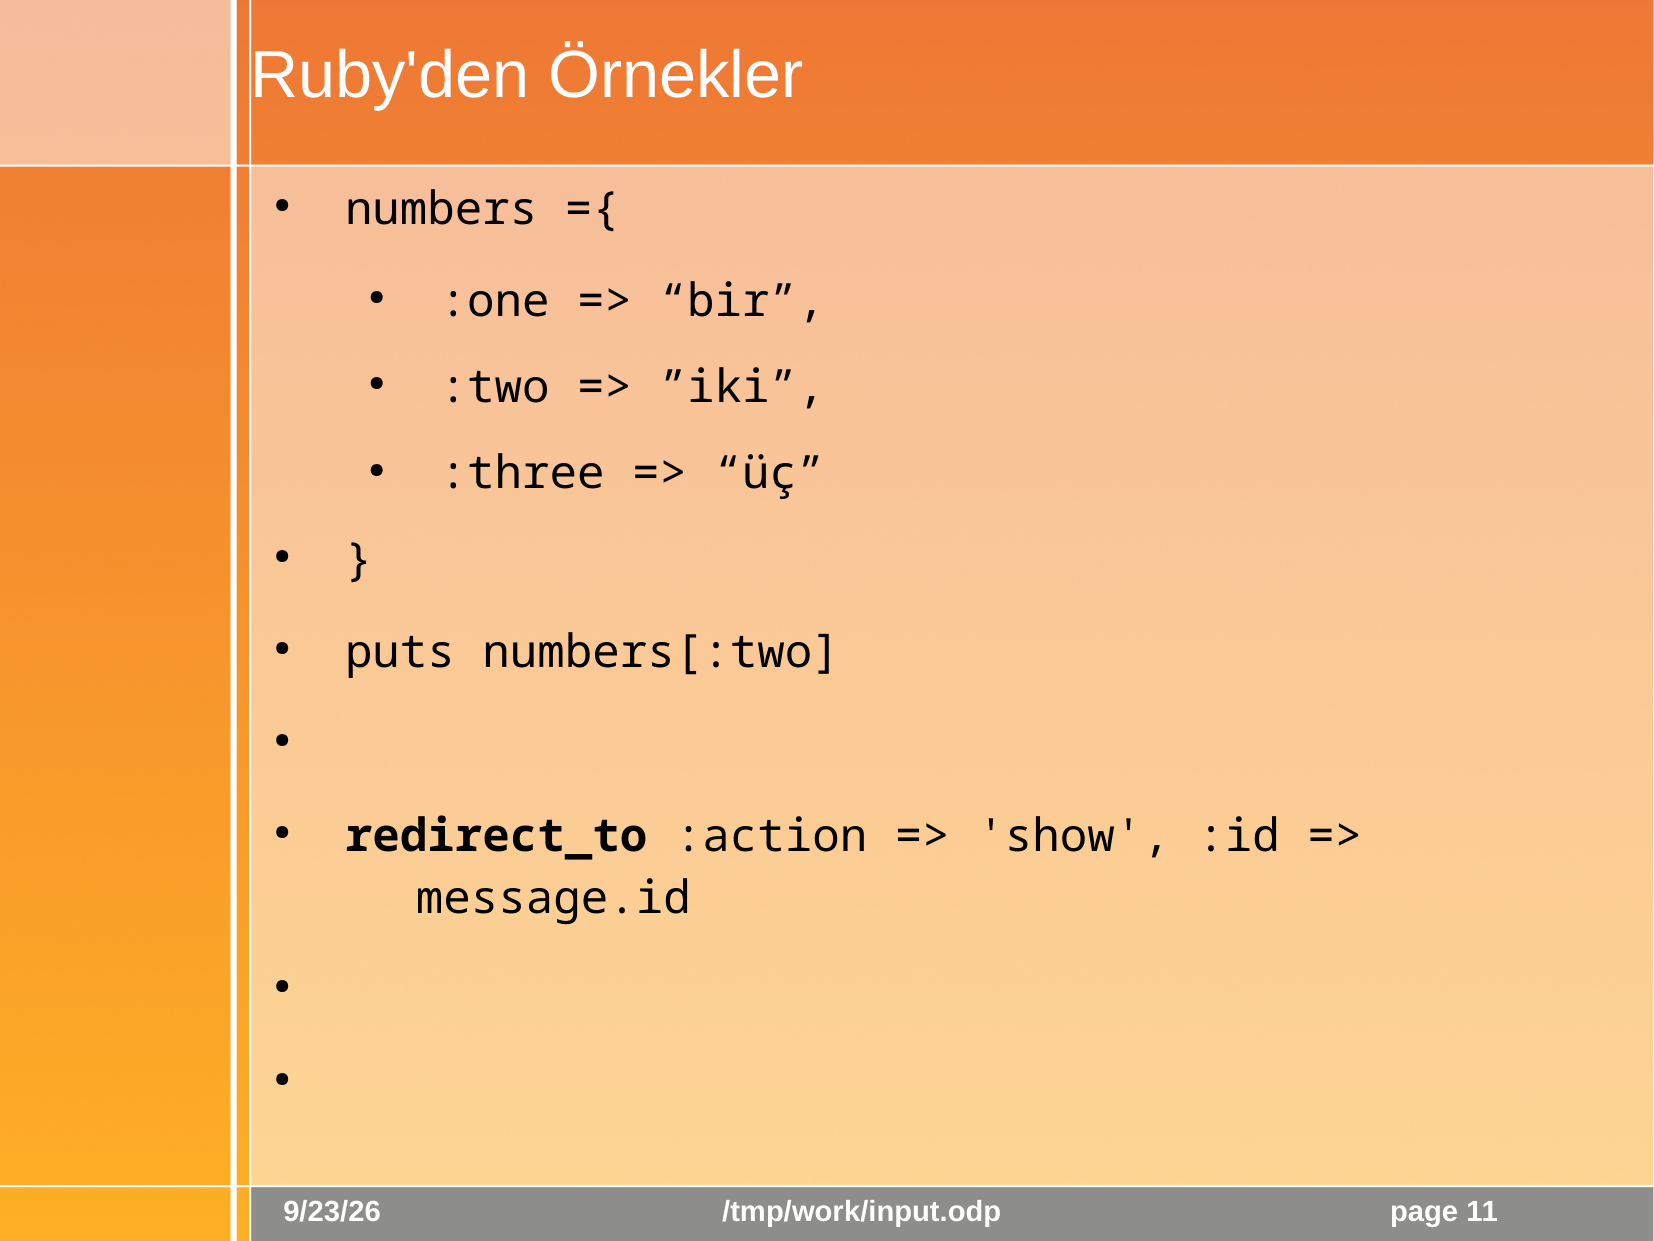

# Ruby'den Örnekler
numbers ={
:one => “bir”,
:two => ”iki”,
:three => “üç”
}
puts numbers[:two]
redirect_to :action => 'show', :id => message.id